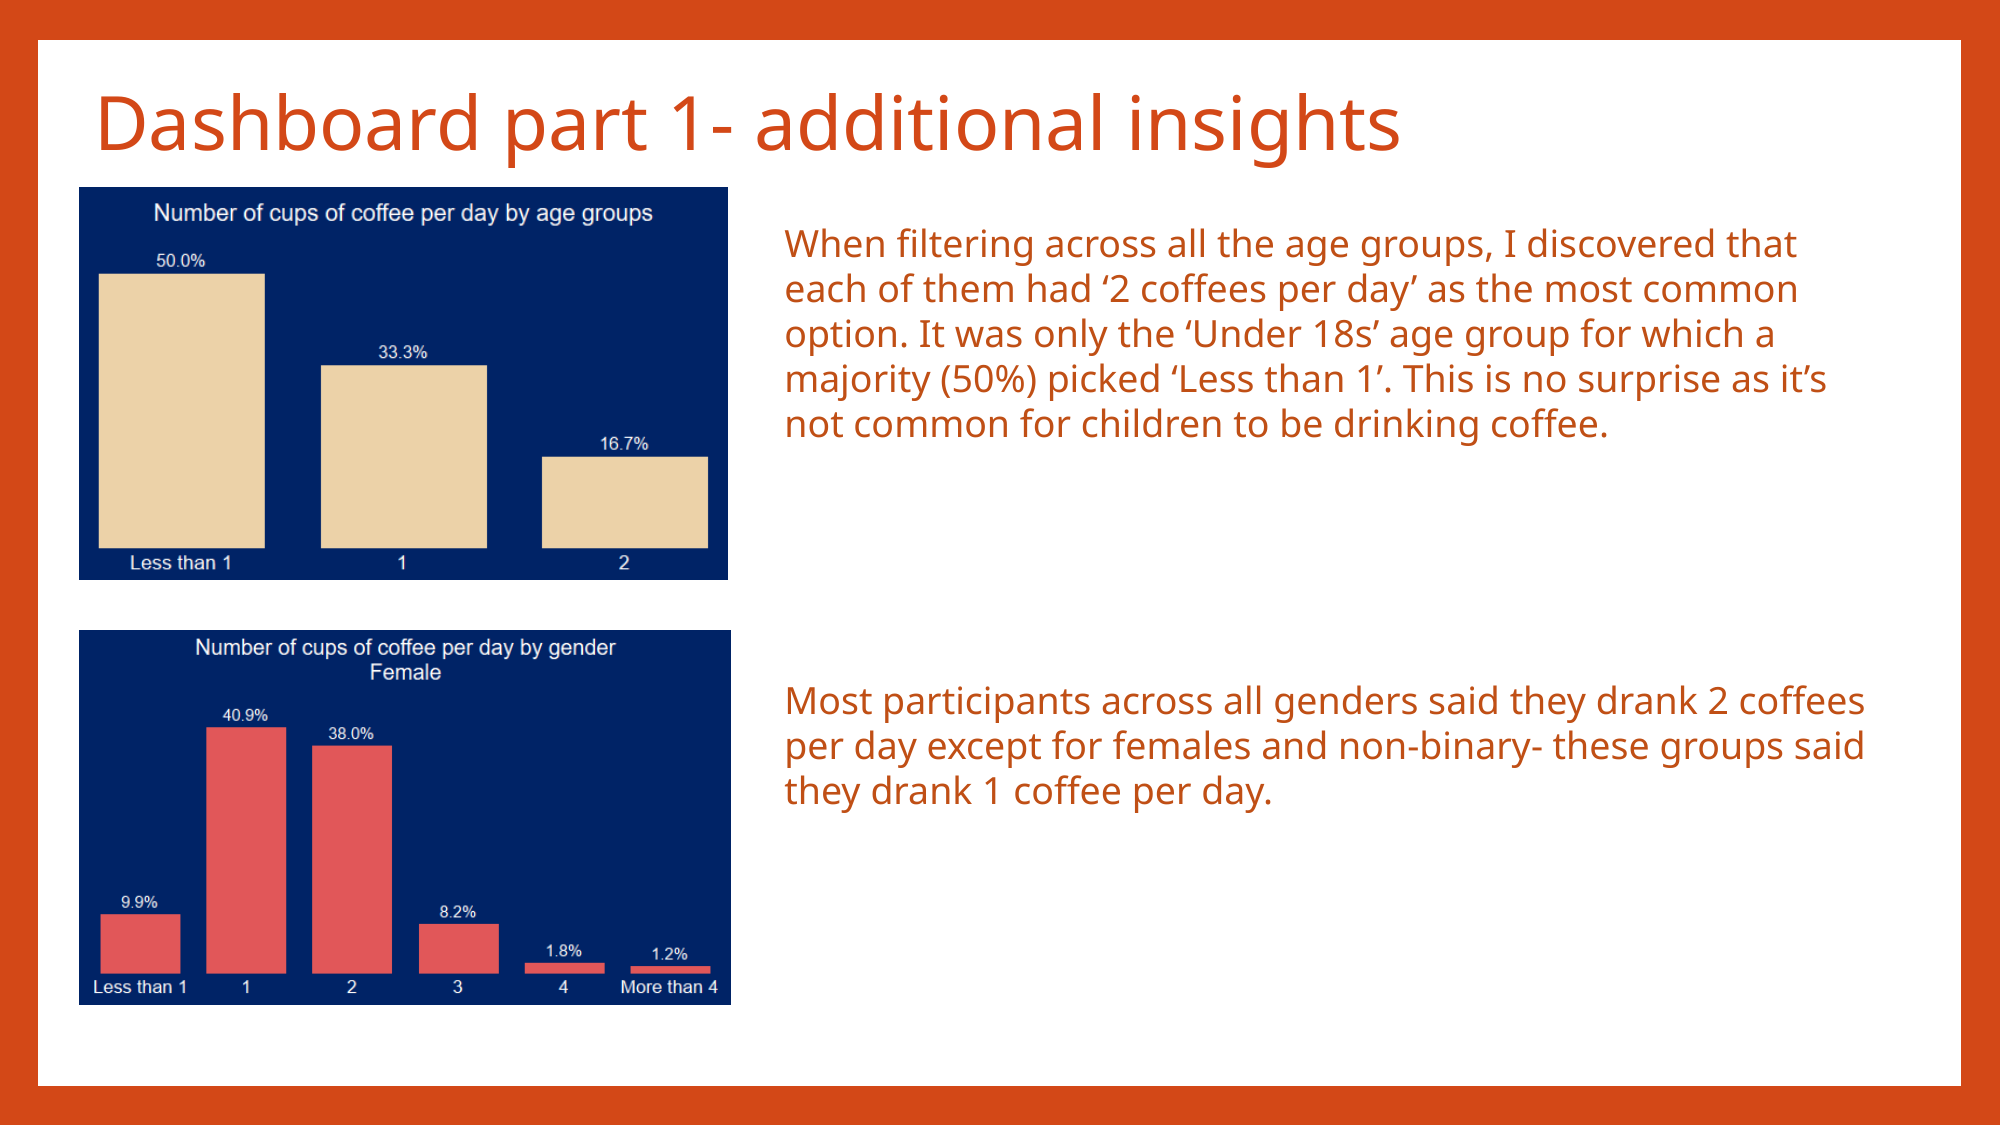

# Dashboard part 1- additional insights
When filtering across all the age groups, I discovered that each of them had ‘2 coffees per day’ as the most common option. It was only the ‘Under 18s’ age group for which a majority (50%) picked ‘Less than 1’. This is no surprise as it’s not common for children to be drinking coffee.
Most participants across all genders said they drank 2 coffees per day except for females and non-binary- these groups said they drank 1 coffee per day.